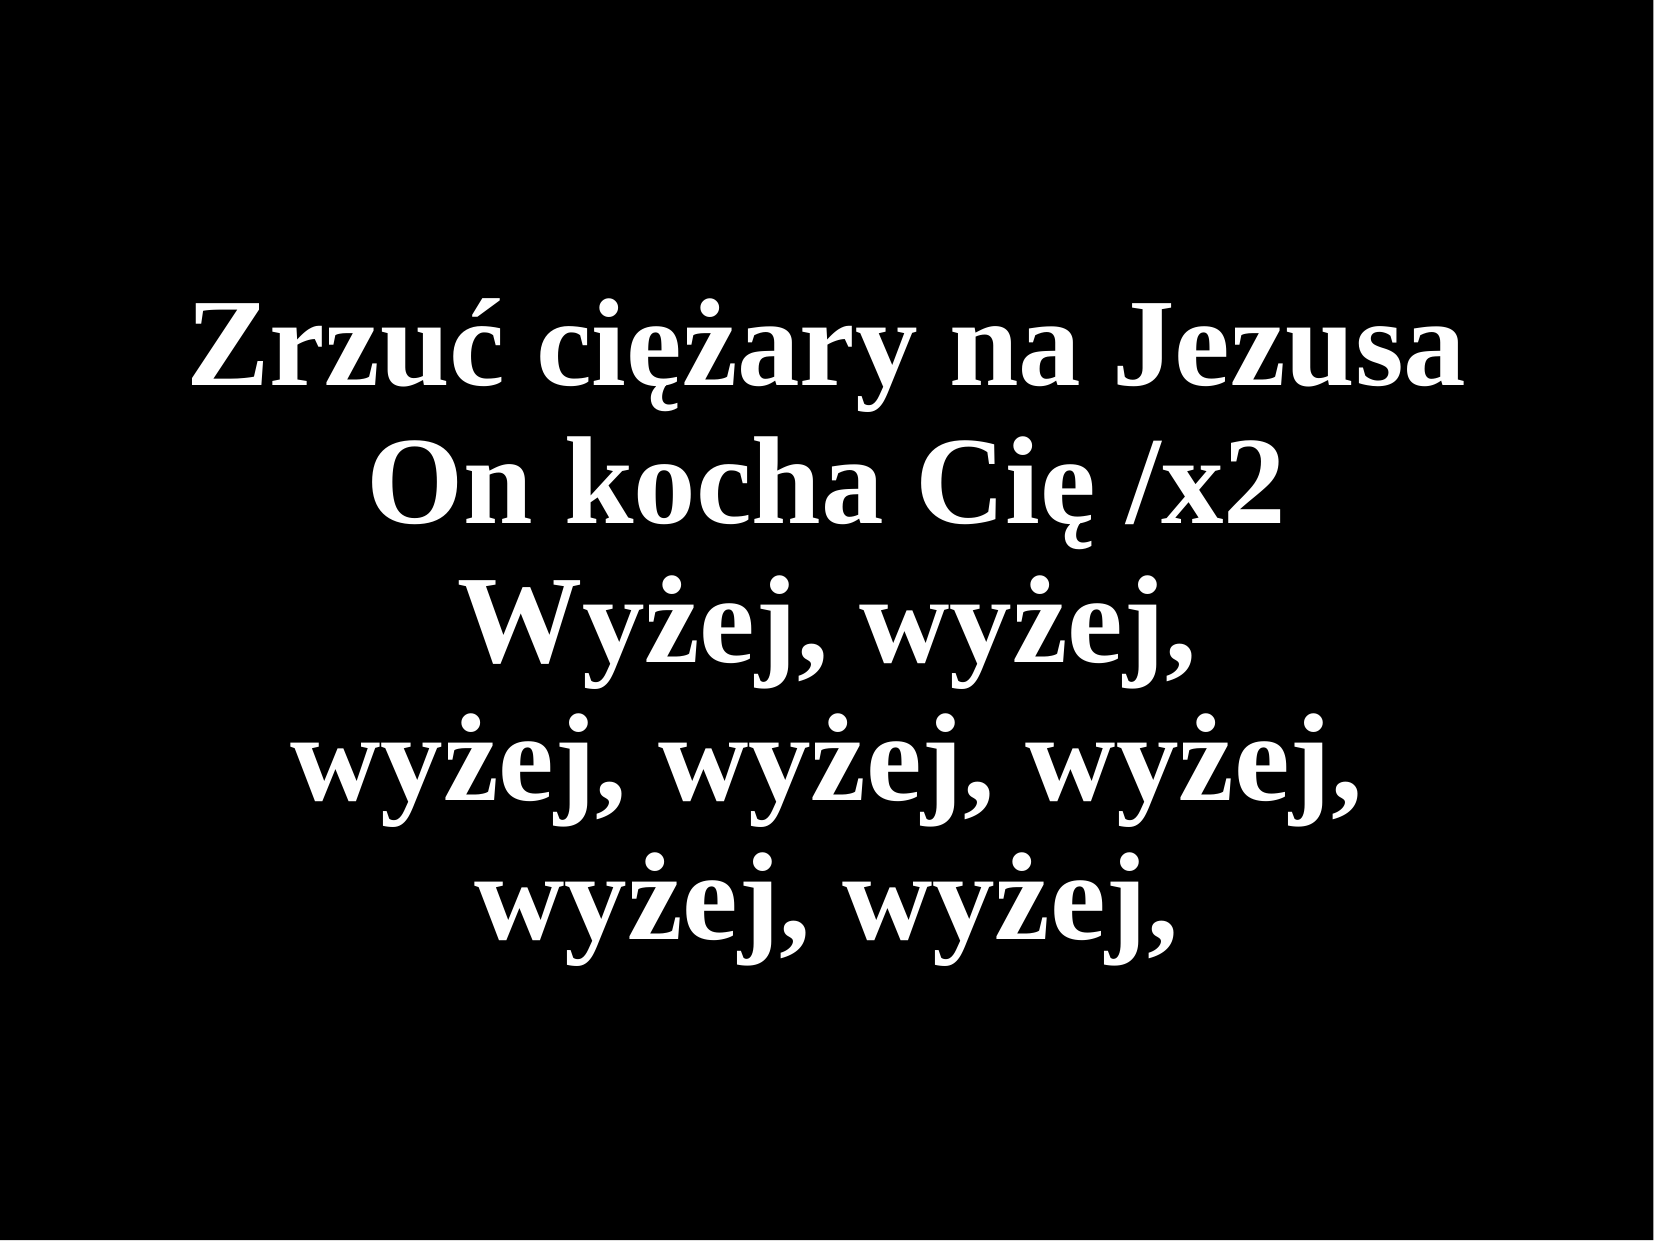

# Zrzuć ciężary na Jezusa On kocha Cię /x2 Wyżej, wyżej, wyżej, wyżej, wyżej, wyżej, wyżej,